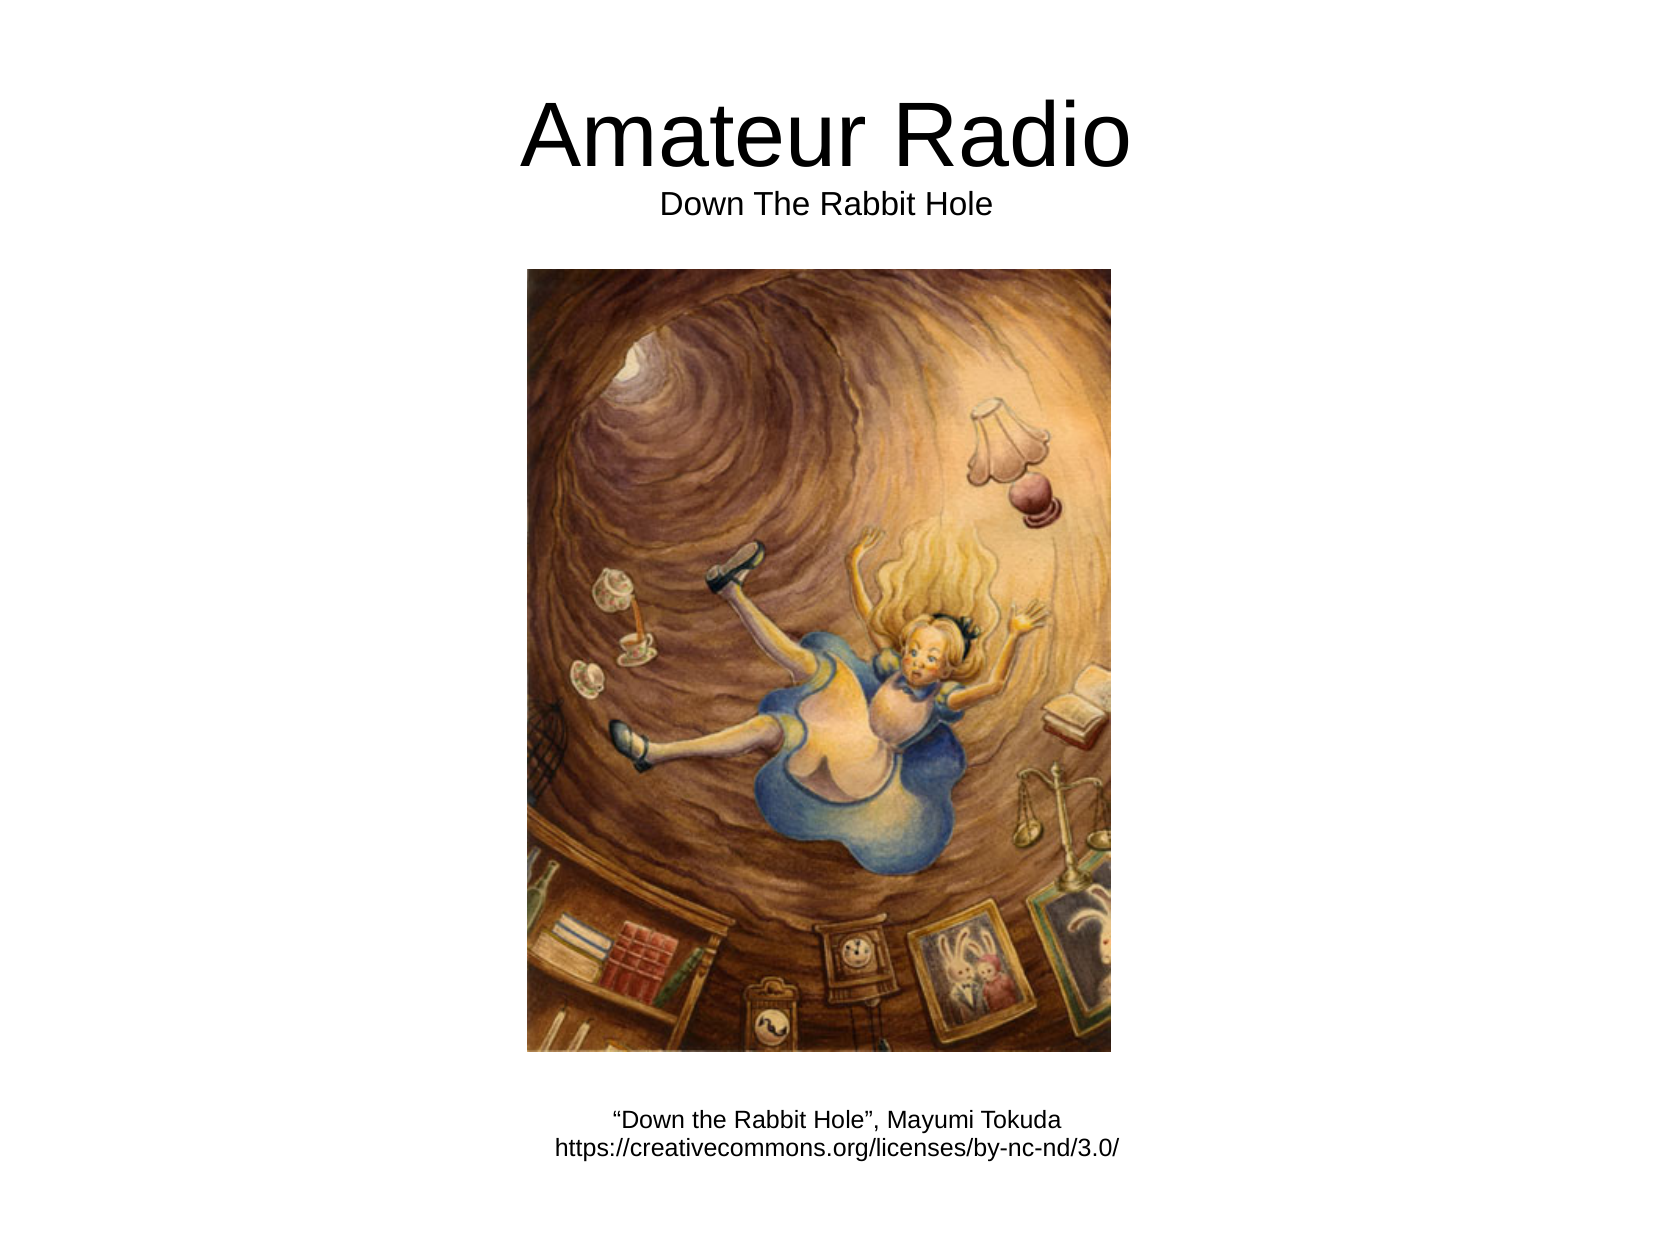

# Amateur Radio Down The Rabbit Hole
“Down the Rabbit Hole”, Mayumi Tokuda
https://creativecommons.org/licenses/by-nc-nd/3.0/